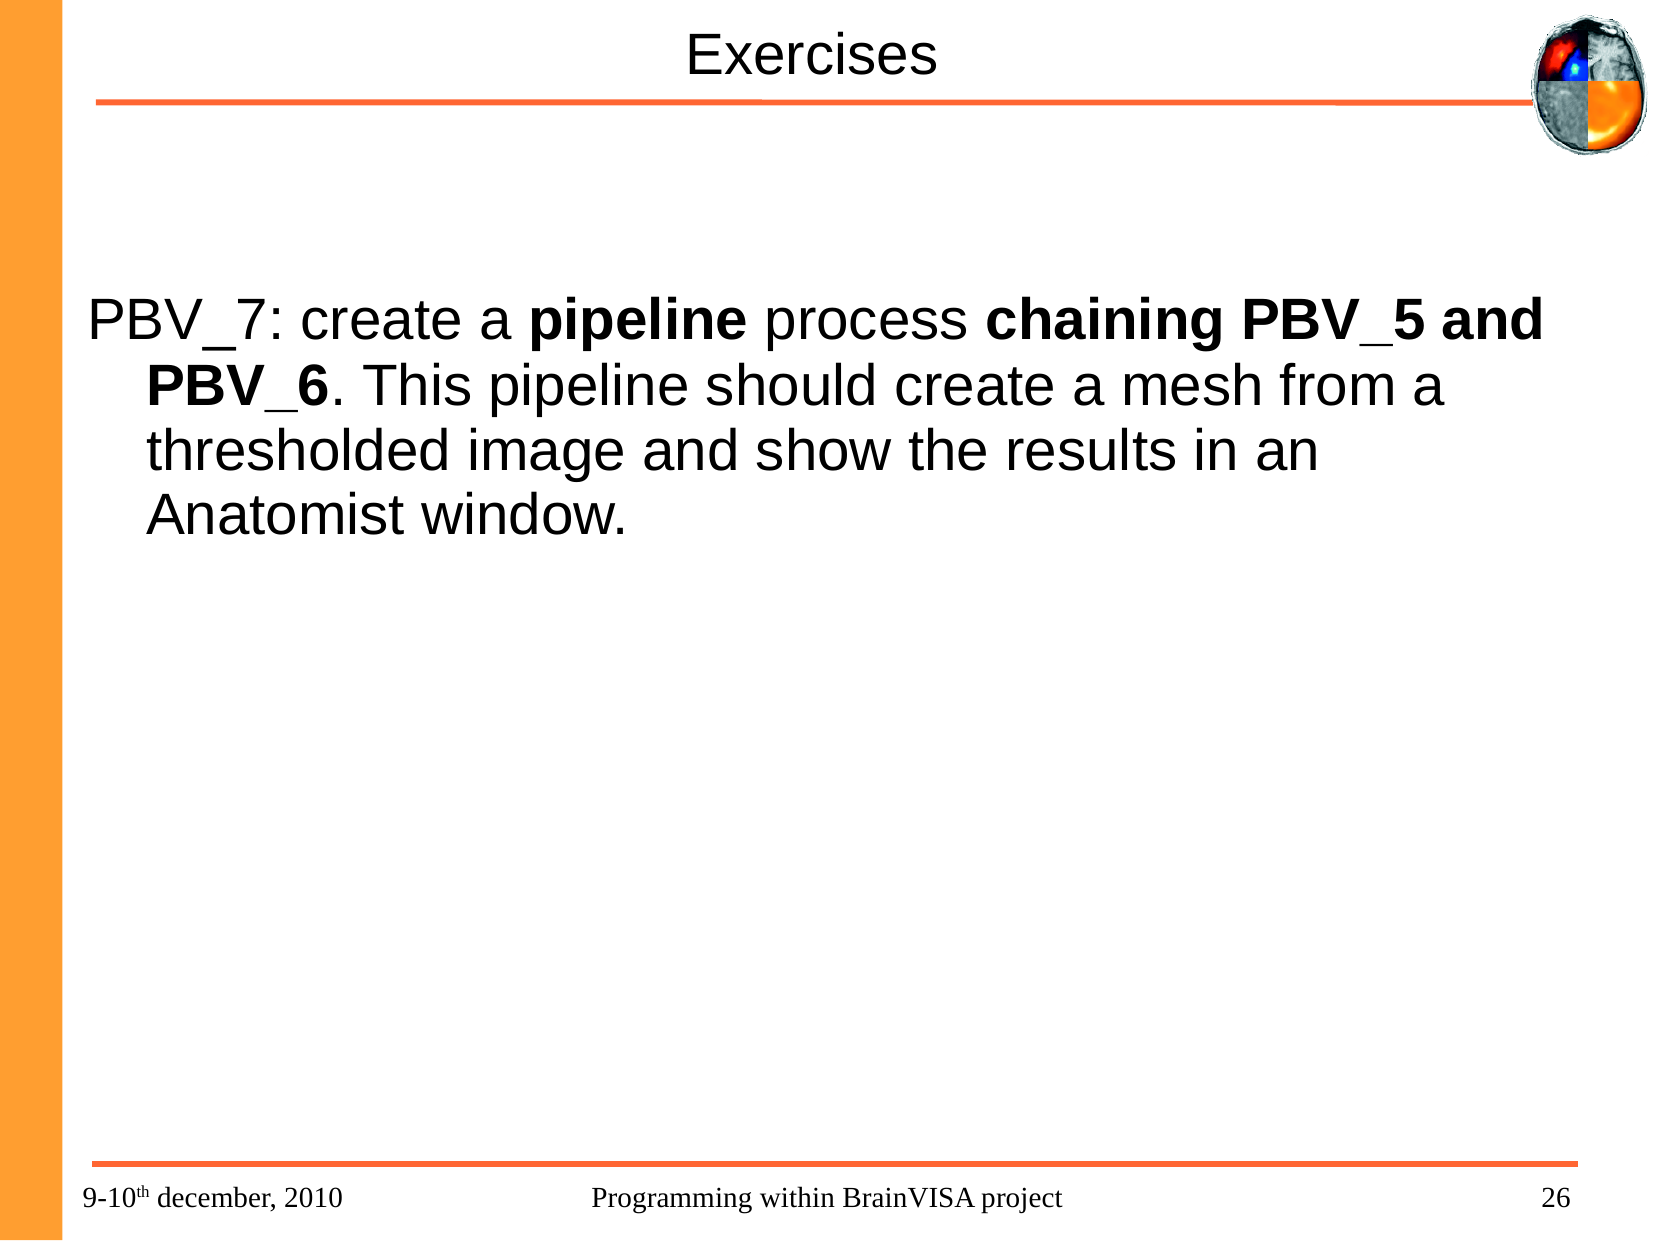

# Exercises
PBV_7: create a pipeline process chaining PBV_5 and PBV_6. This pipeline should create a mesh from a thresholded image and show the results in an Anatomist window.
26